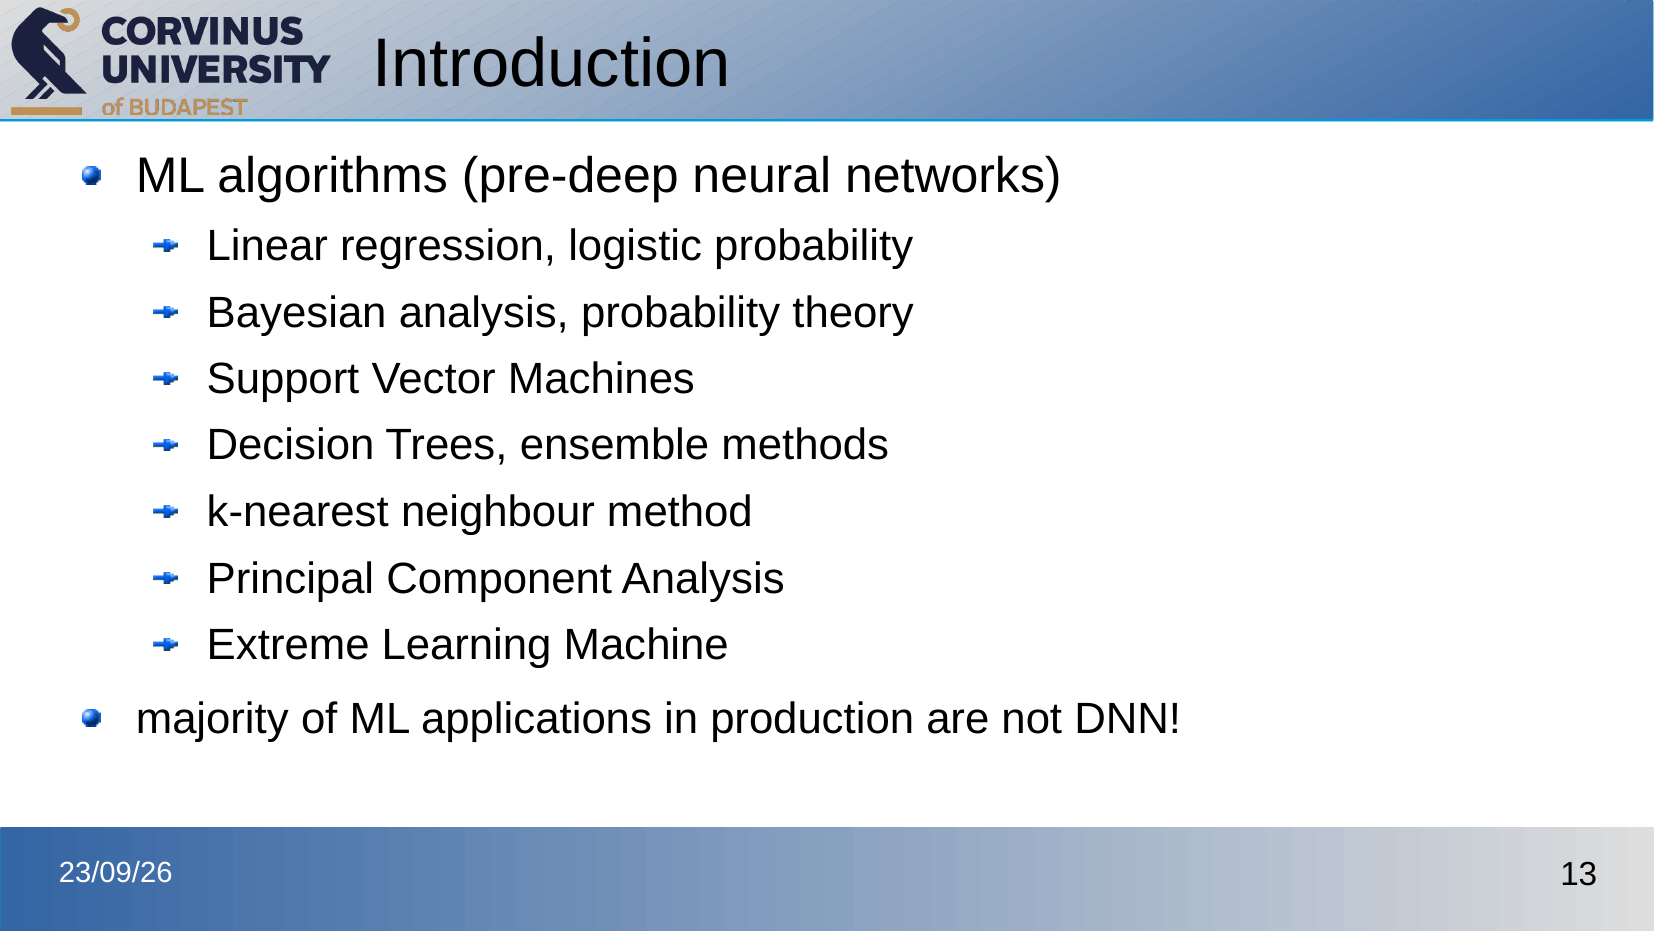

# Introduction
ML algorithms (pre-deep neural networks)
Linear regression, logistic probability
Bayesian analysis, probability theory
Support Vector Machines
Decision Trees, ensemble methods
k-nearest neighbour method
Principal Component Analysis
Extreme Learning Machine
majority of ML applications in production are not DNN!